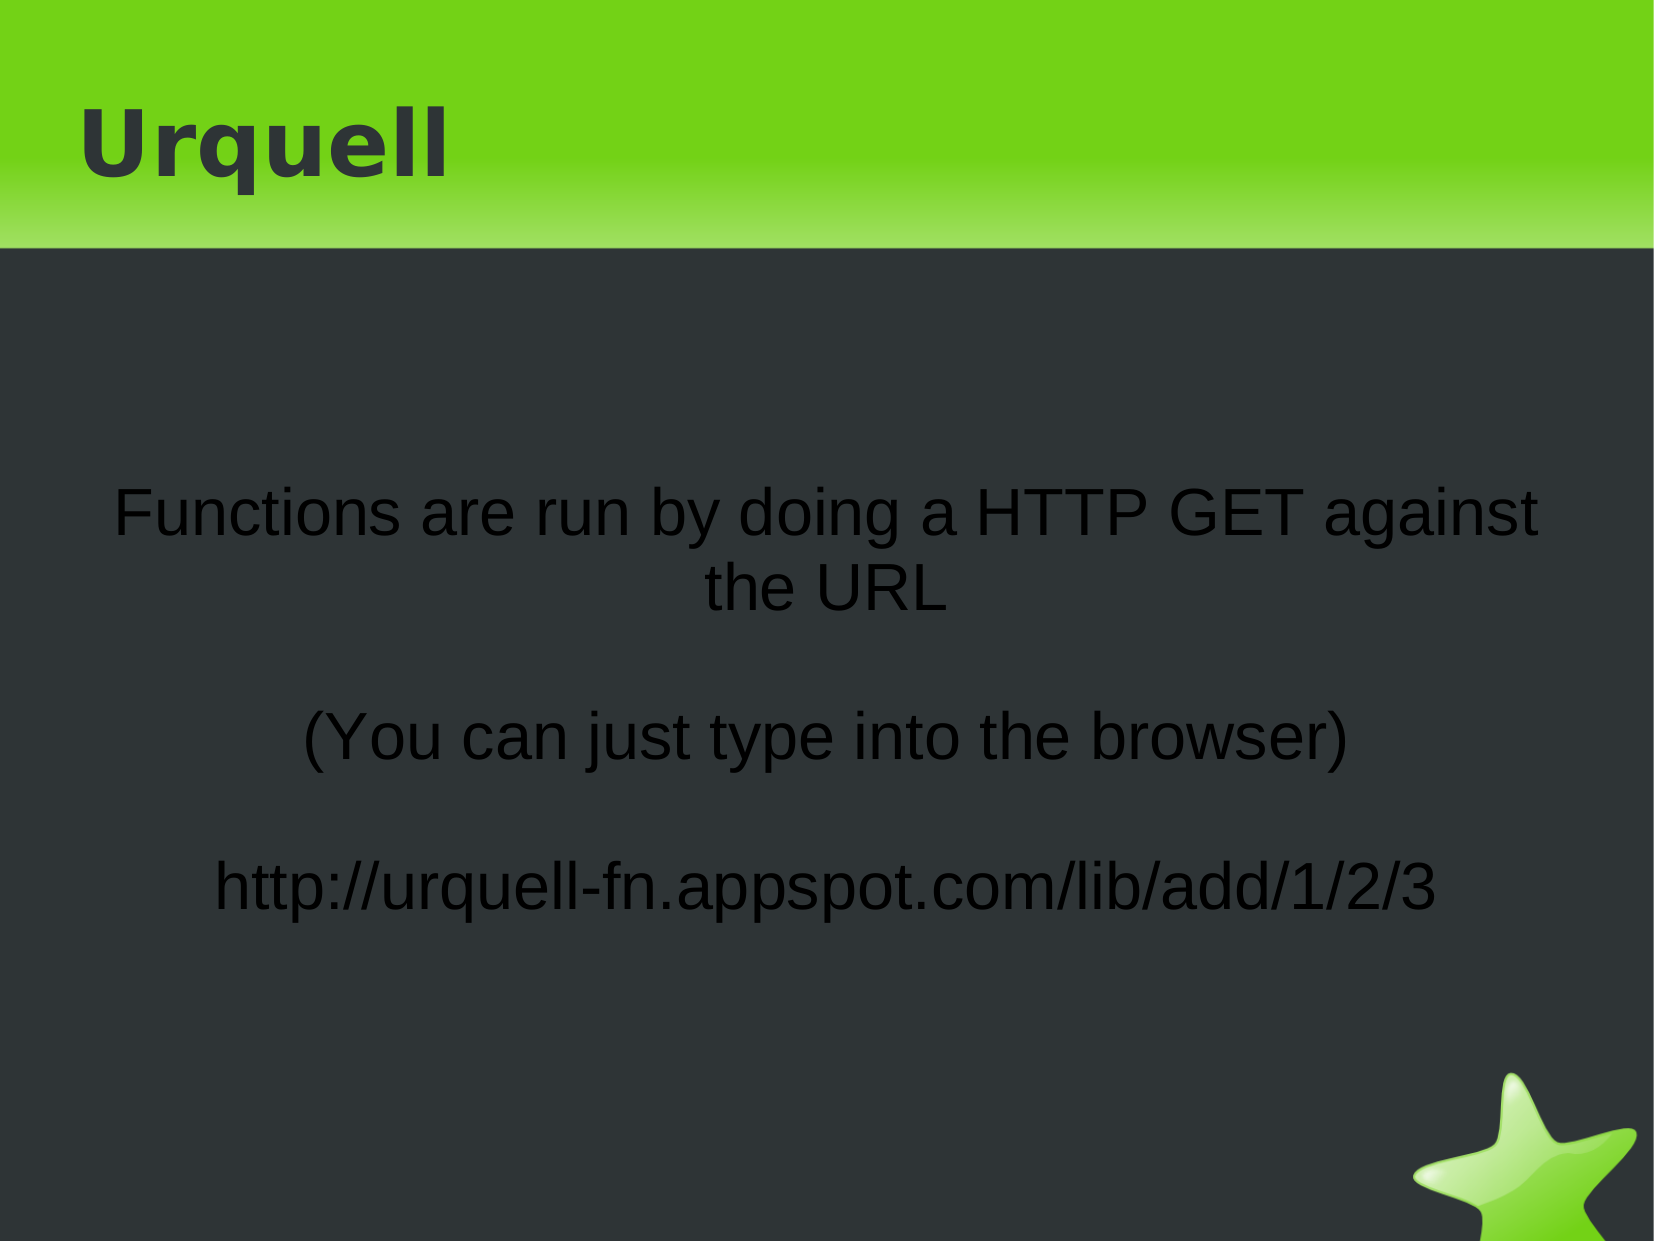

# Urquell
Functions are run by doing a HTTP GET against the URL
(You can just type into the browser)
http://urquell-fn.appspot.com/lib/add/1/2/3